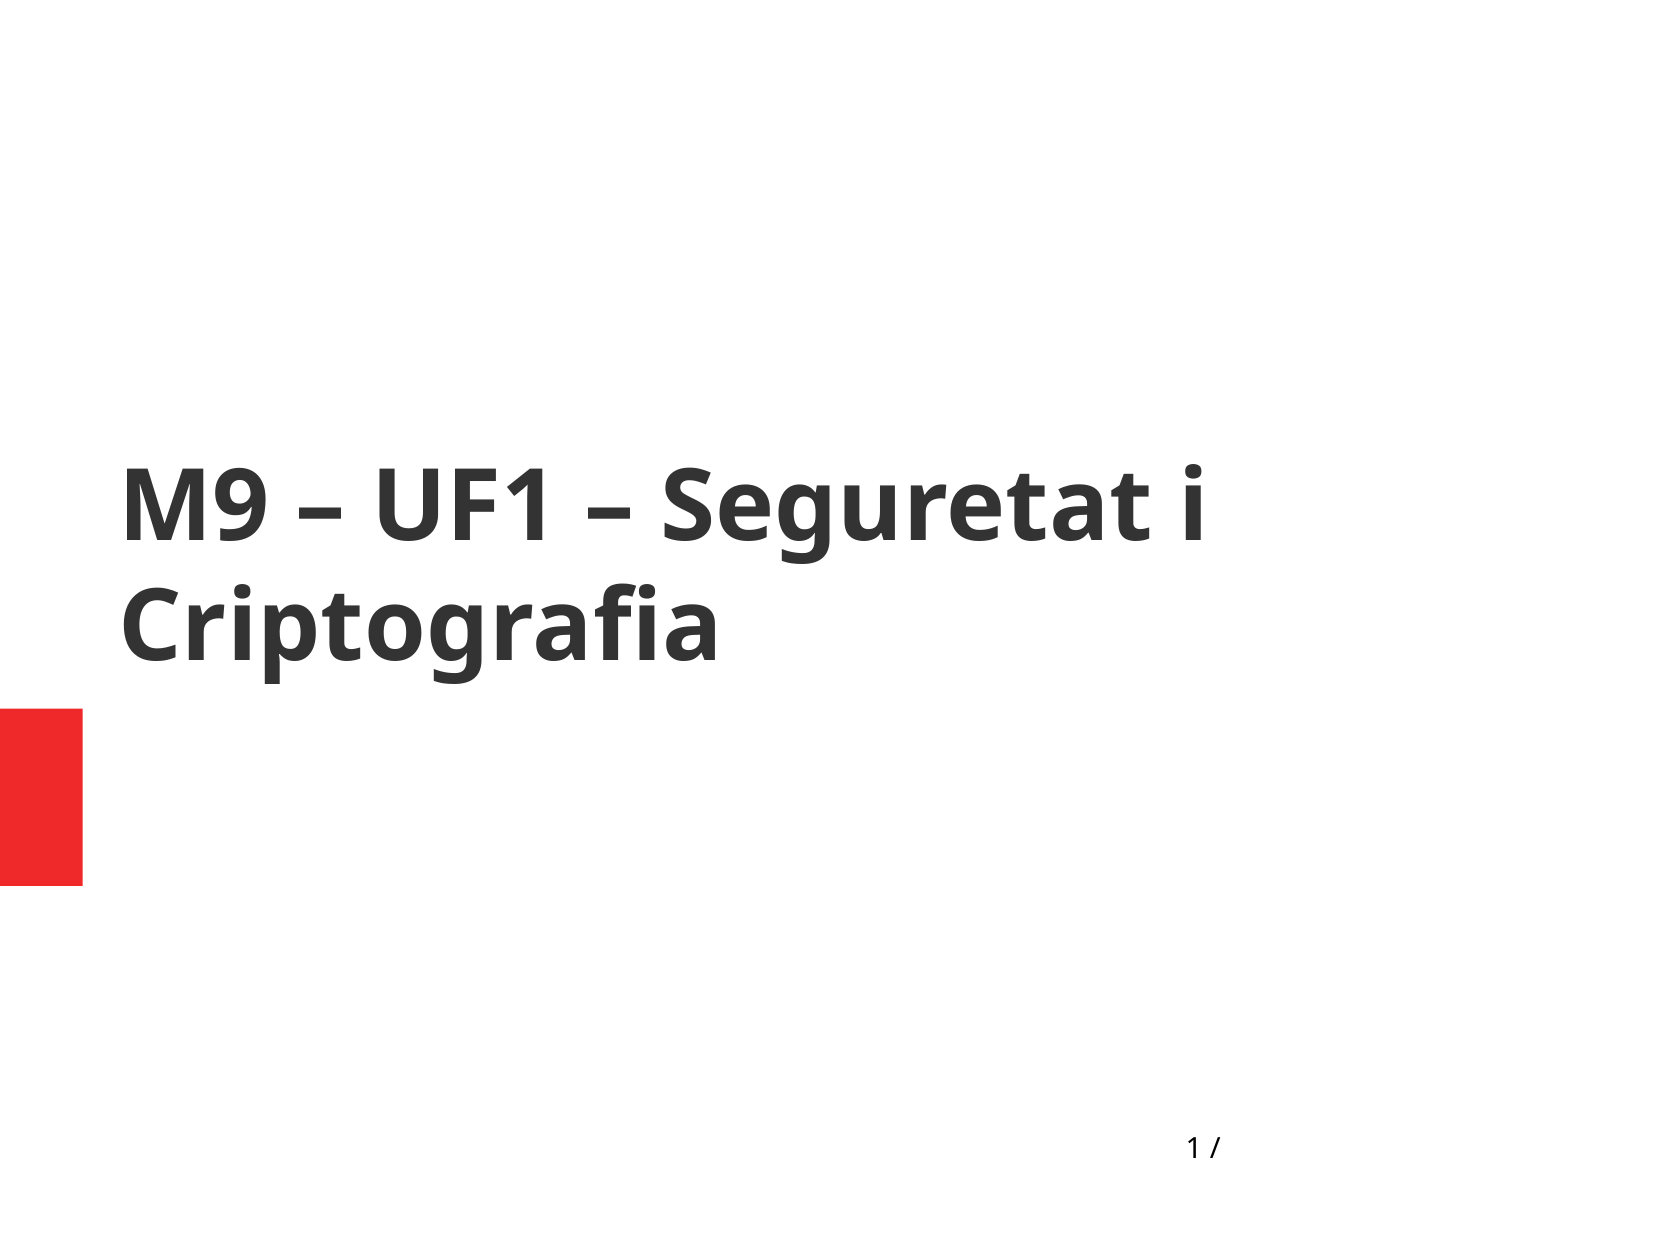

# M9 – UF1 – Seguretat i Criptografia